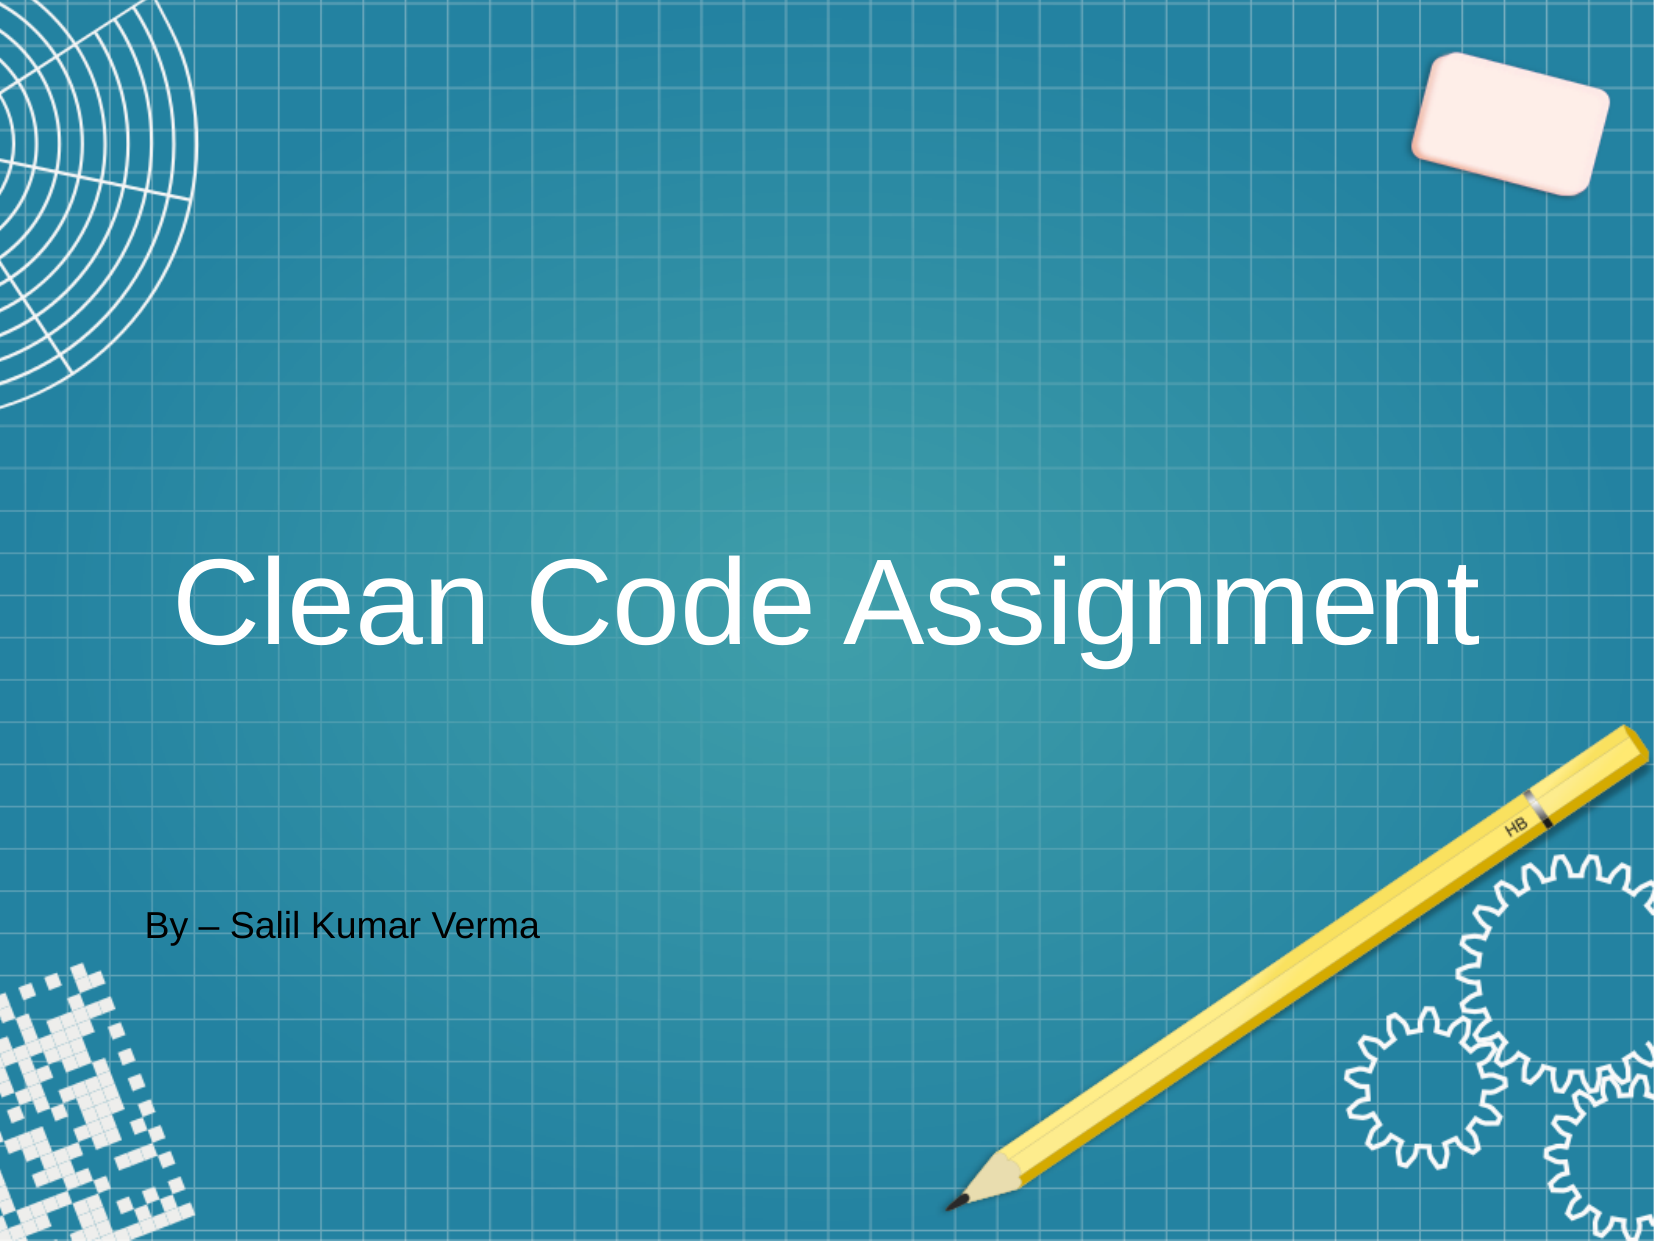

# Clean Code Assignment
By – Salil Kumar Verma